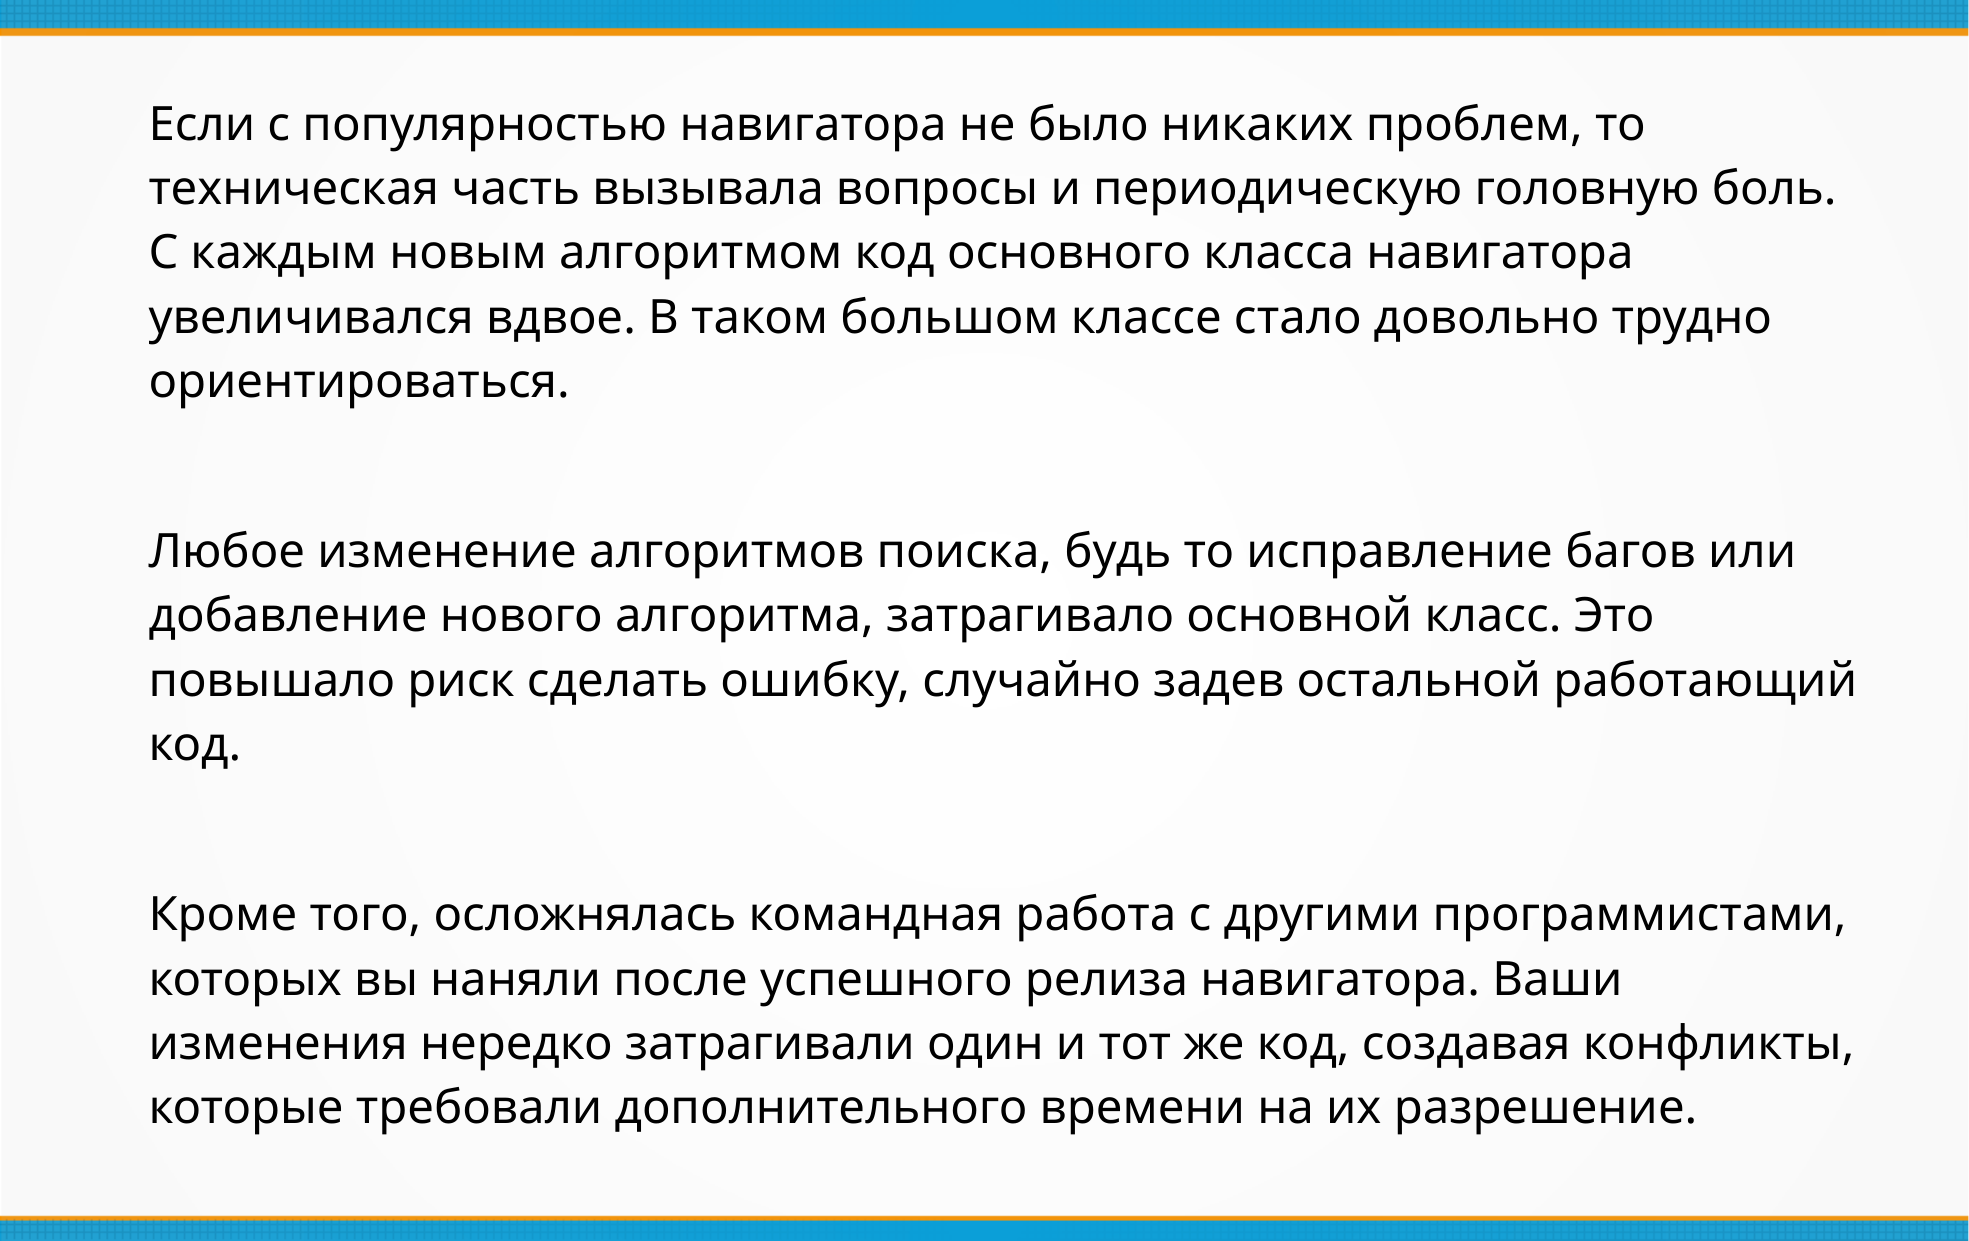

# Если с популярностью навигатора не было никаких проблем, то техническая часть вызывала вопросы и периодическую головную боль. С каждым новым алгоритмом код основного класса навигатора увеличивался вдвое. В таком большом классе стало довольно трудно ориентироваться.
Любое изменение алгоритмов поиска, будь то исправление багов или добавление нового алгоритма, затрагивало основной класс. Это повышало риск сделать ошибку, случайно задев остальной работающий код.
Кроме того, осложнялась командная работа с другими программистами, которых вы наняли после успешного релиза навигатора. Ваши изменения нередко затрагивали один и тот же код, создавая конфликты, которые требовали дополнительного времени на их разрешение.